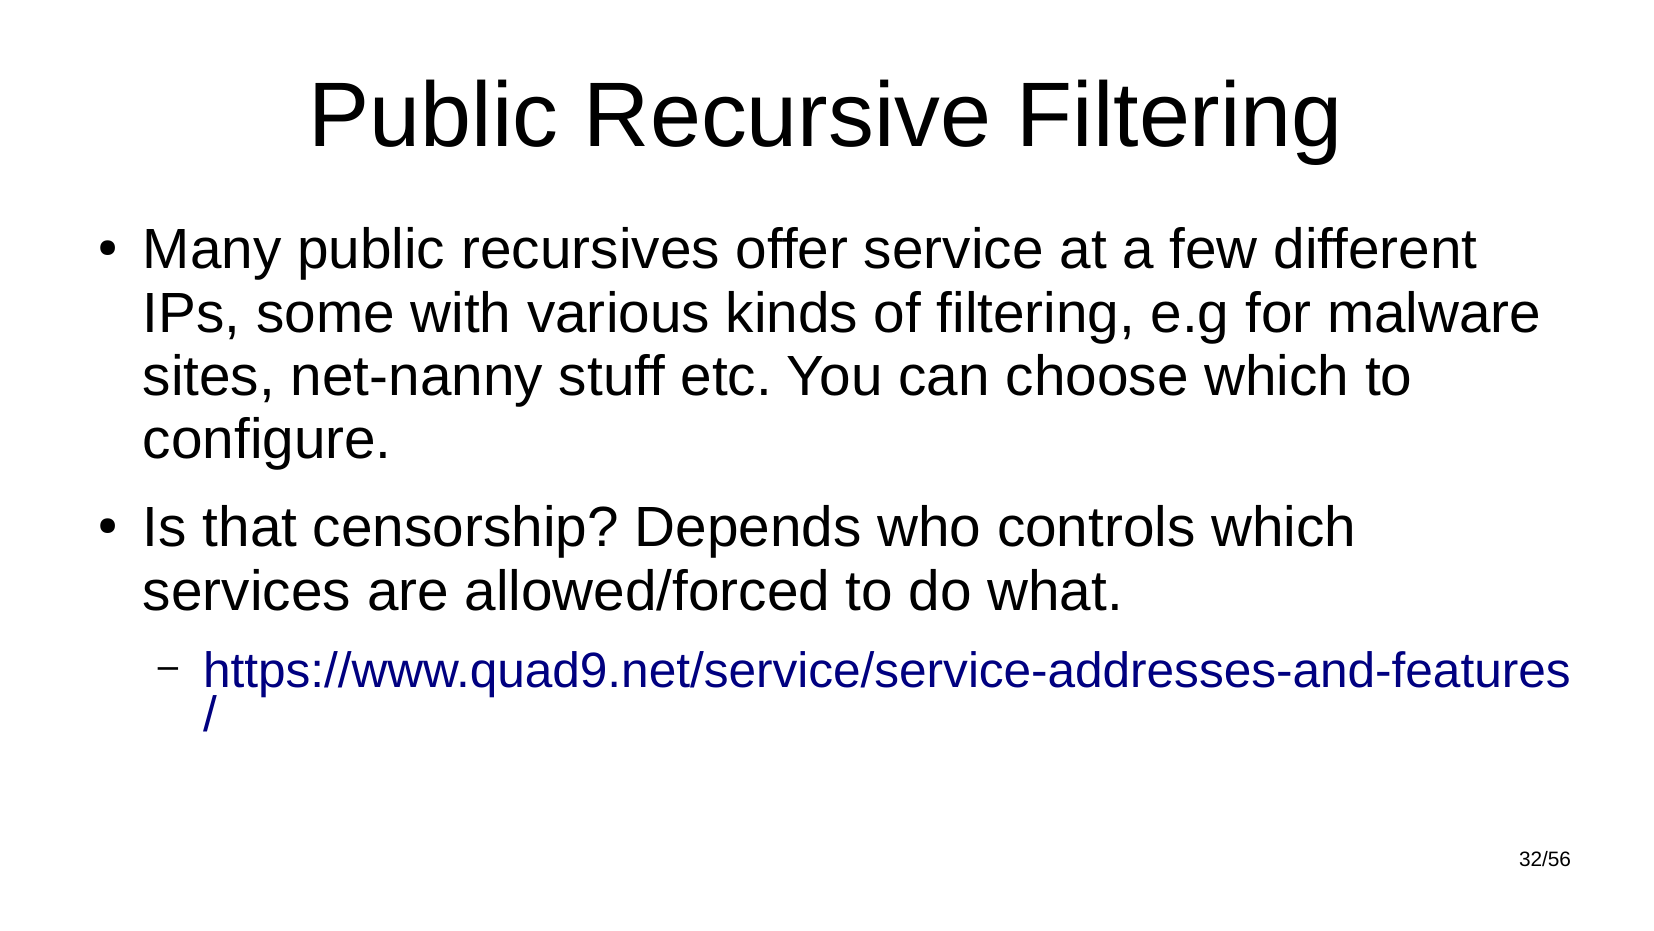

# Public Recursive Filtering
Many public recursives offer service at a few different IPs, some with various kinds of filtering, e.g for malware sites, net-nanny stuff etc. You can choose which to configure.
Is that censorship? Depends who controls which services are allowed/forced to do what.
https://www.quad9.net/service/service-addresses-and-features/
32